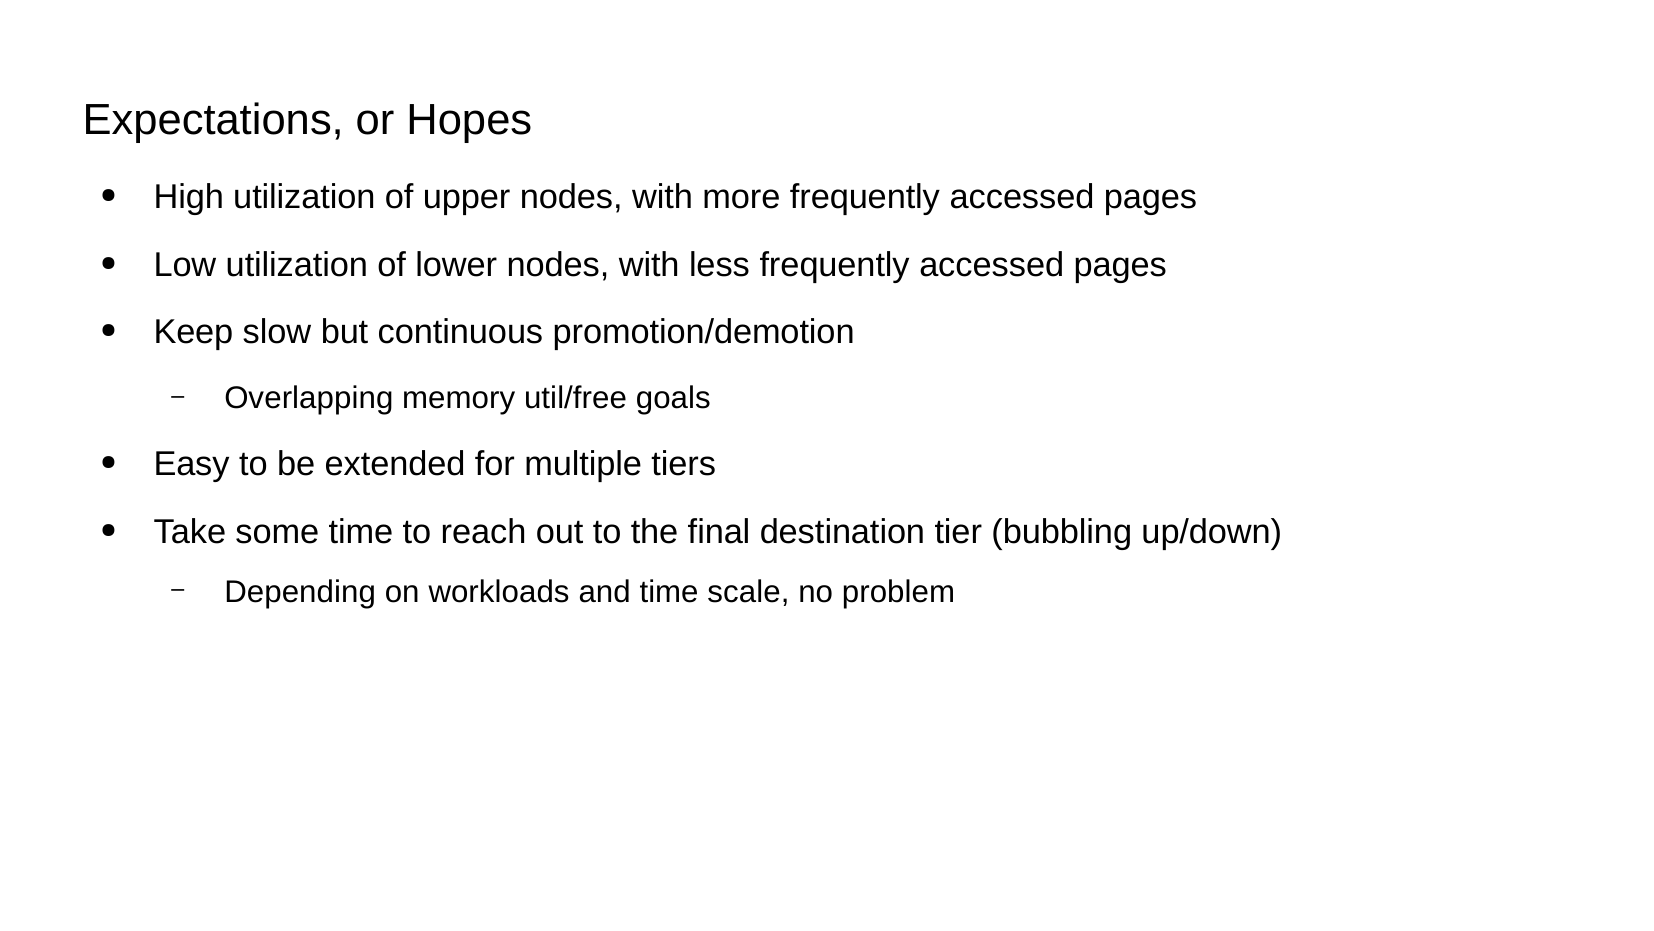

# Expectations, or Hopes
High utilization of upper nodes, with more frequently accessed pages
Low utilization of lower nodes, with less frequently accessed pages
Keep slow but continuous promotion/demotion
Overlapping memory util/free goals
Easy to be extended for multiple tiers
Take some time to reach out to the final destination tier (bubbling up/down)
Depending on workloads and time scale, no problem